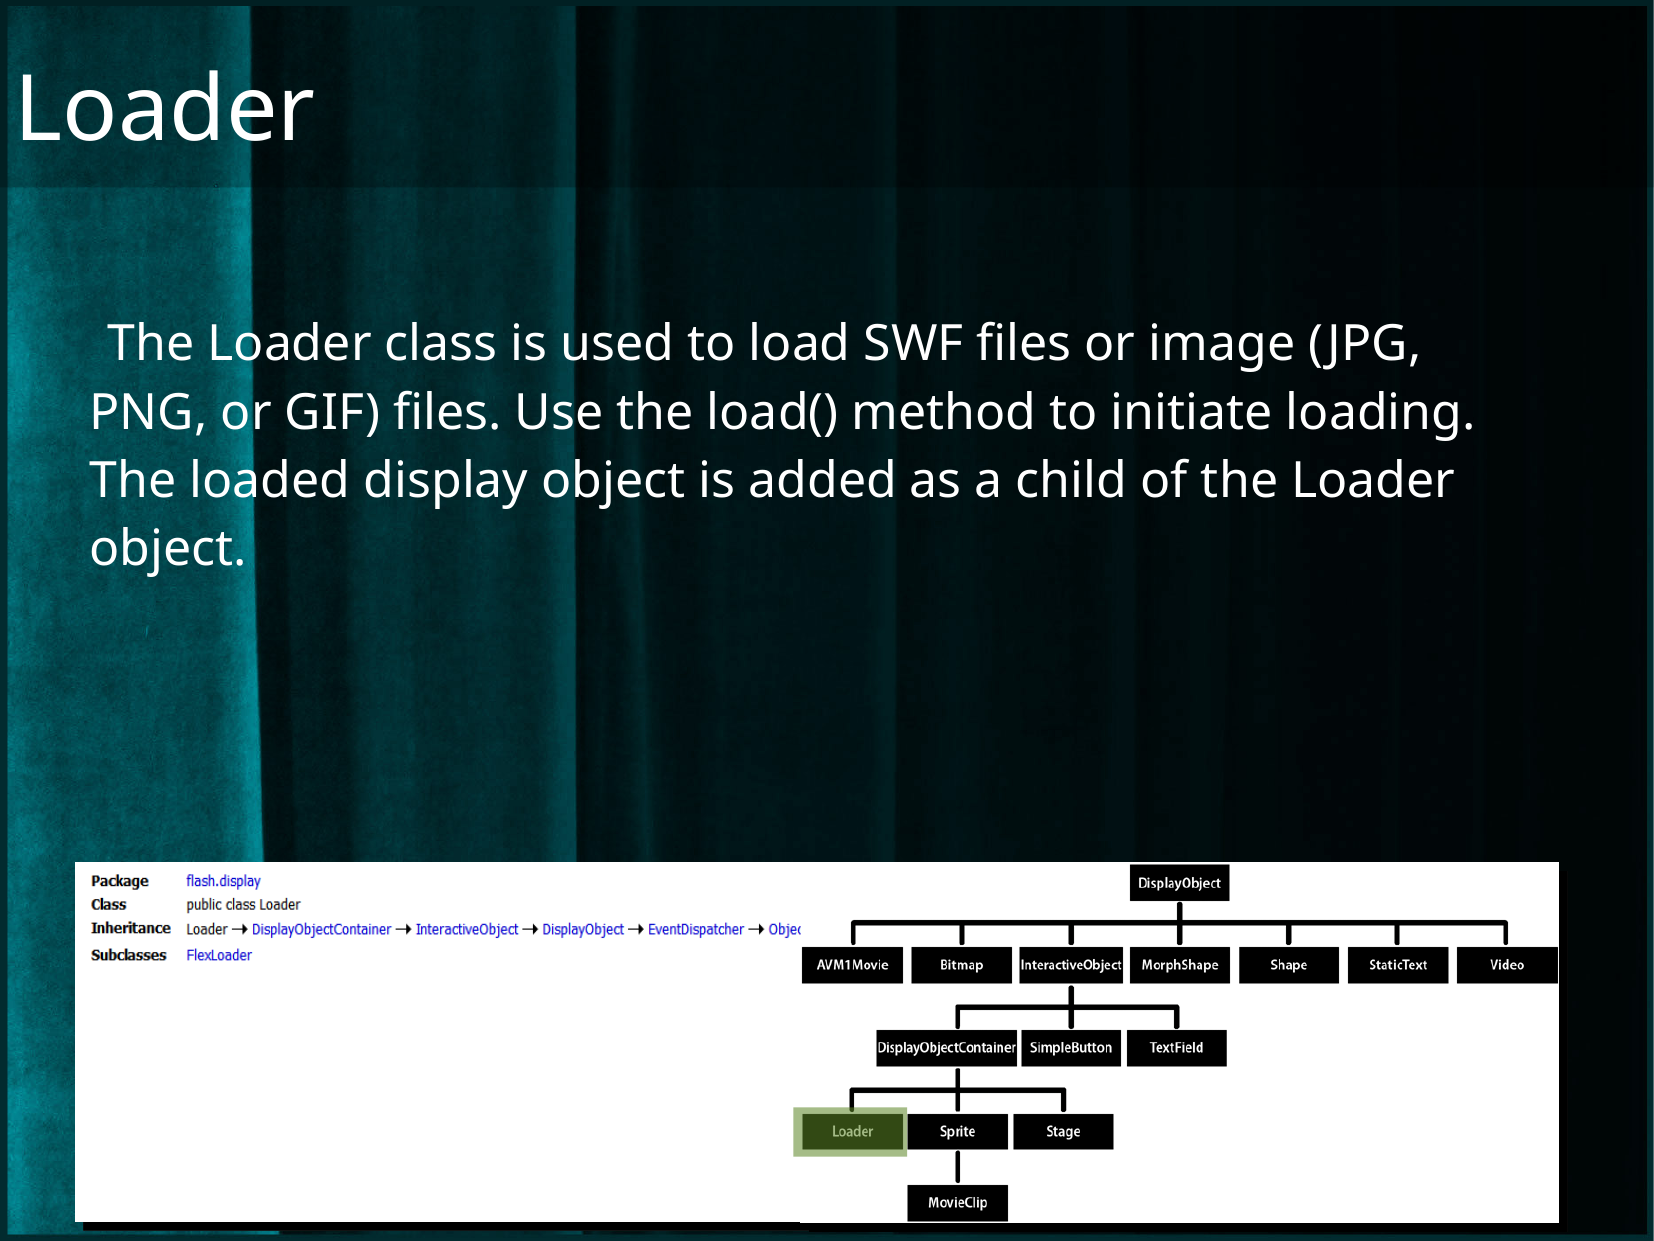

Loader
The Loader class is used to load SWF files or image (JPG, PNG, or GIF) files. Use the load() method to initiate loading. The loaded display object is added as a child of the Loader object.